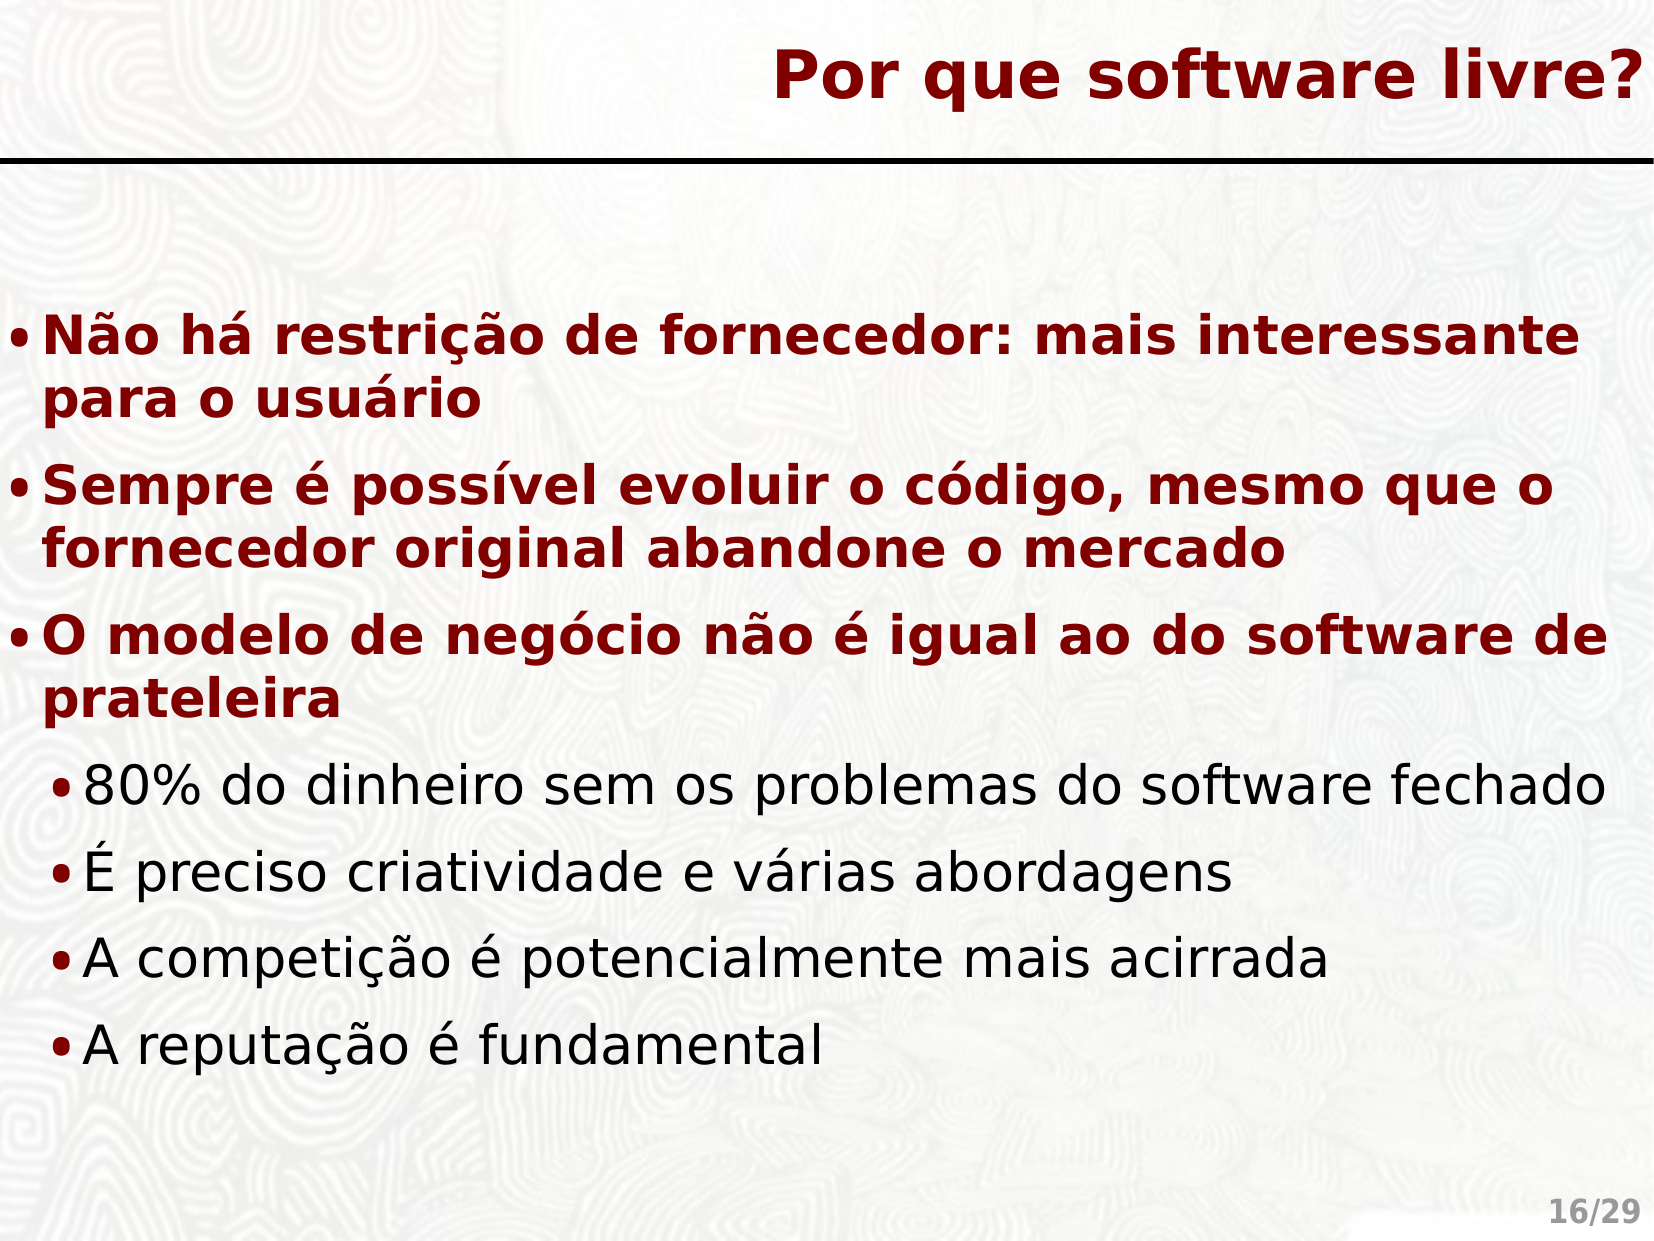

# Por que software livre?
Não há restrição de fornecedor: mais interessante para o usuário
Sempre é possível evoluir o código, mesmo que o fornecedor original abandone o mercado
O modelo de negócio não é igual ao do software de prateleira
80% do dinheiro sem os problemas do software fechado
É preciso criatividade e várias abordagens
A competição é potencialmente mais acirrada
A reputação é fundamental
16